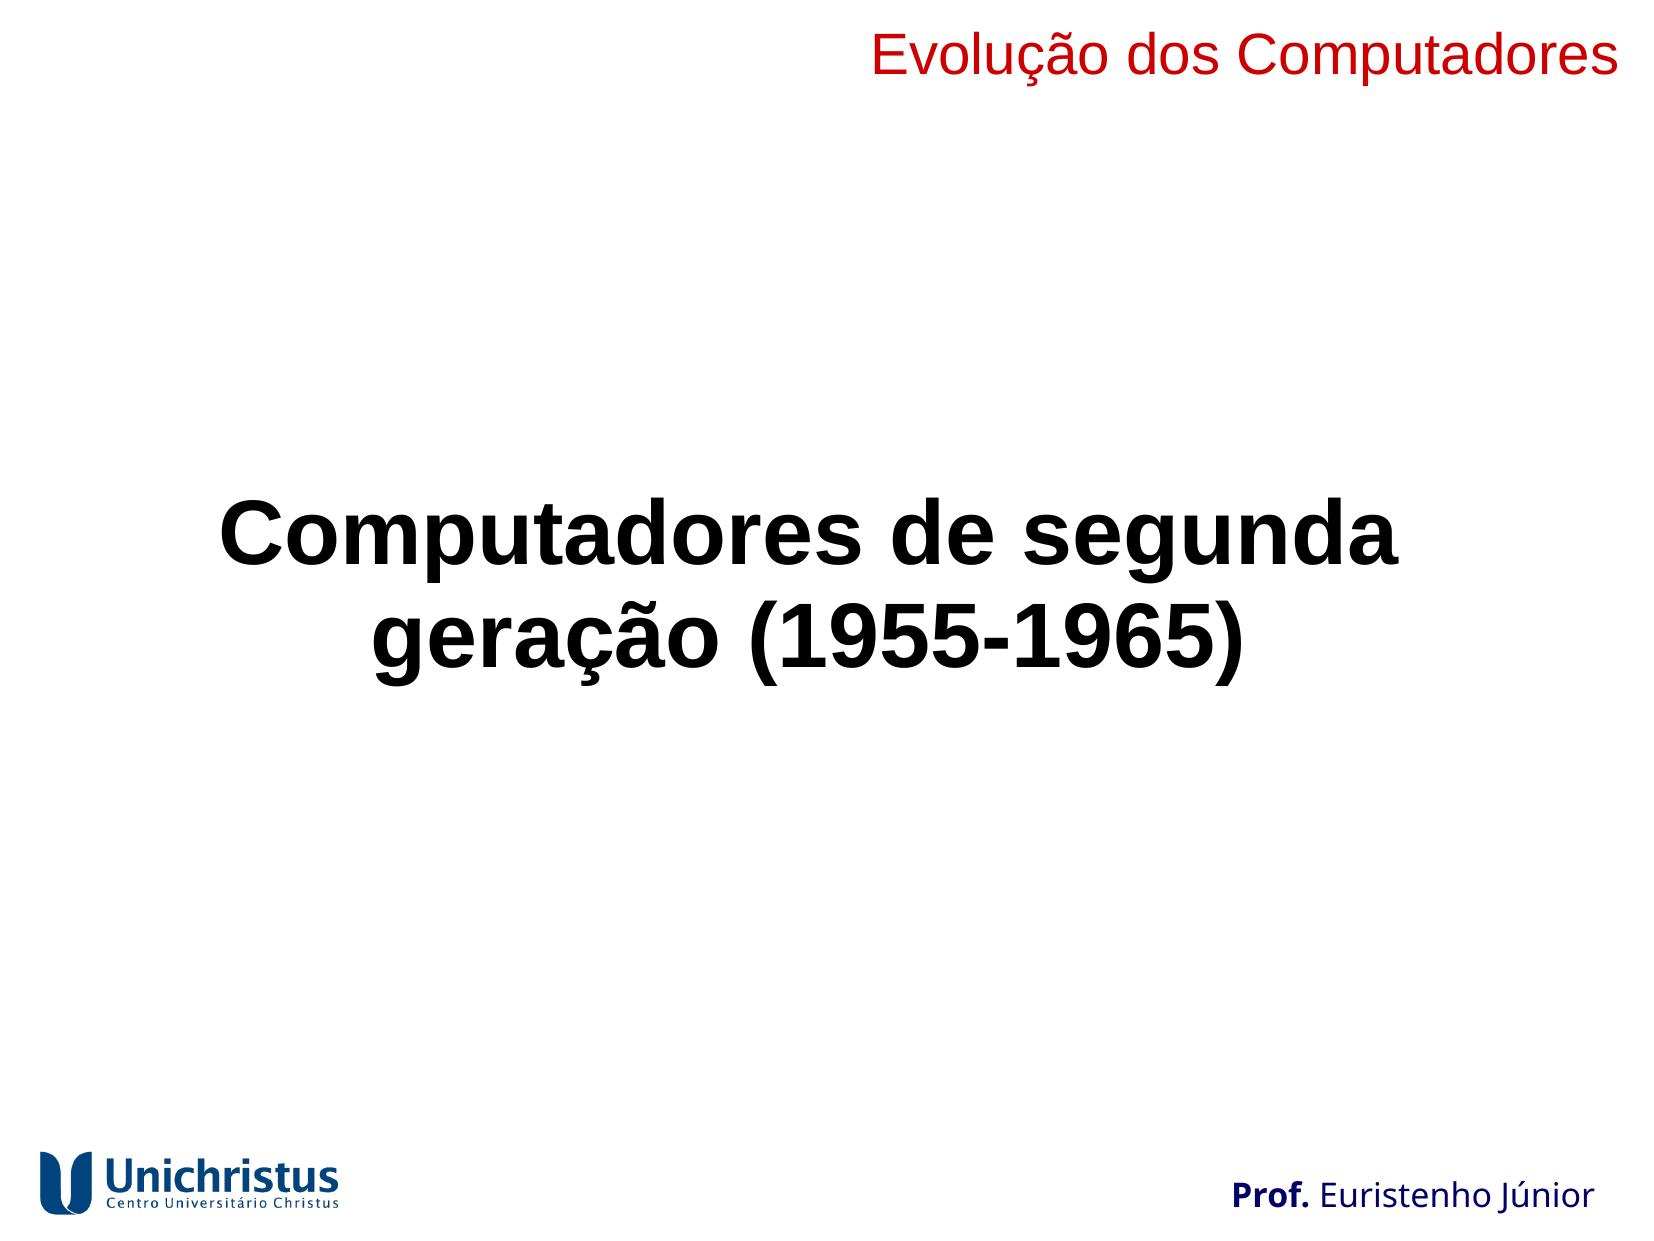

Evolução dos Computadores
Computadores de segunda geração (1955-1965)
Prof. Euristenho Júnior